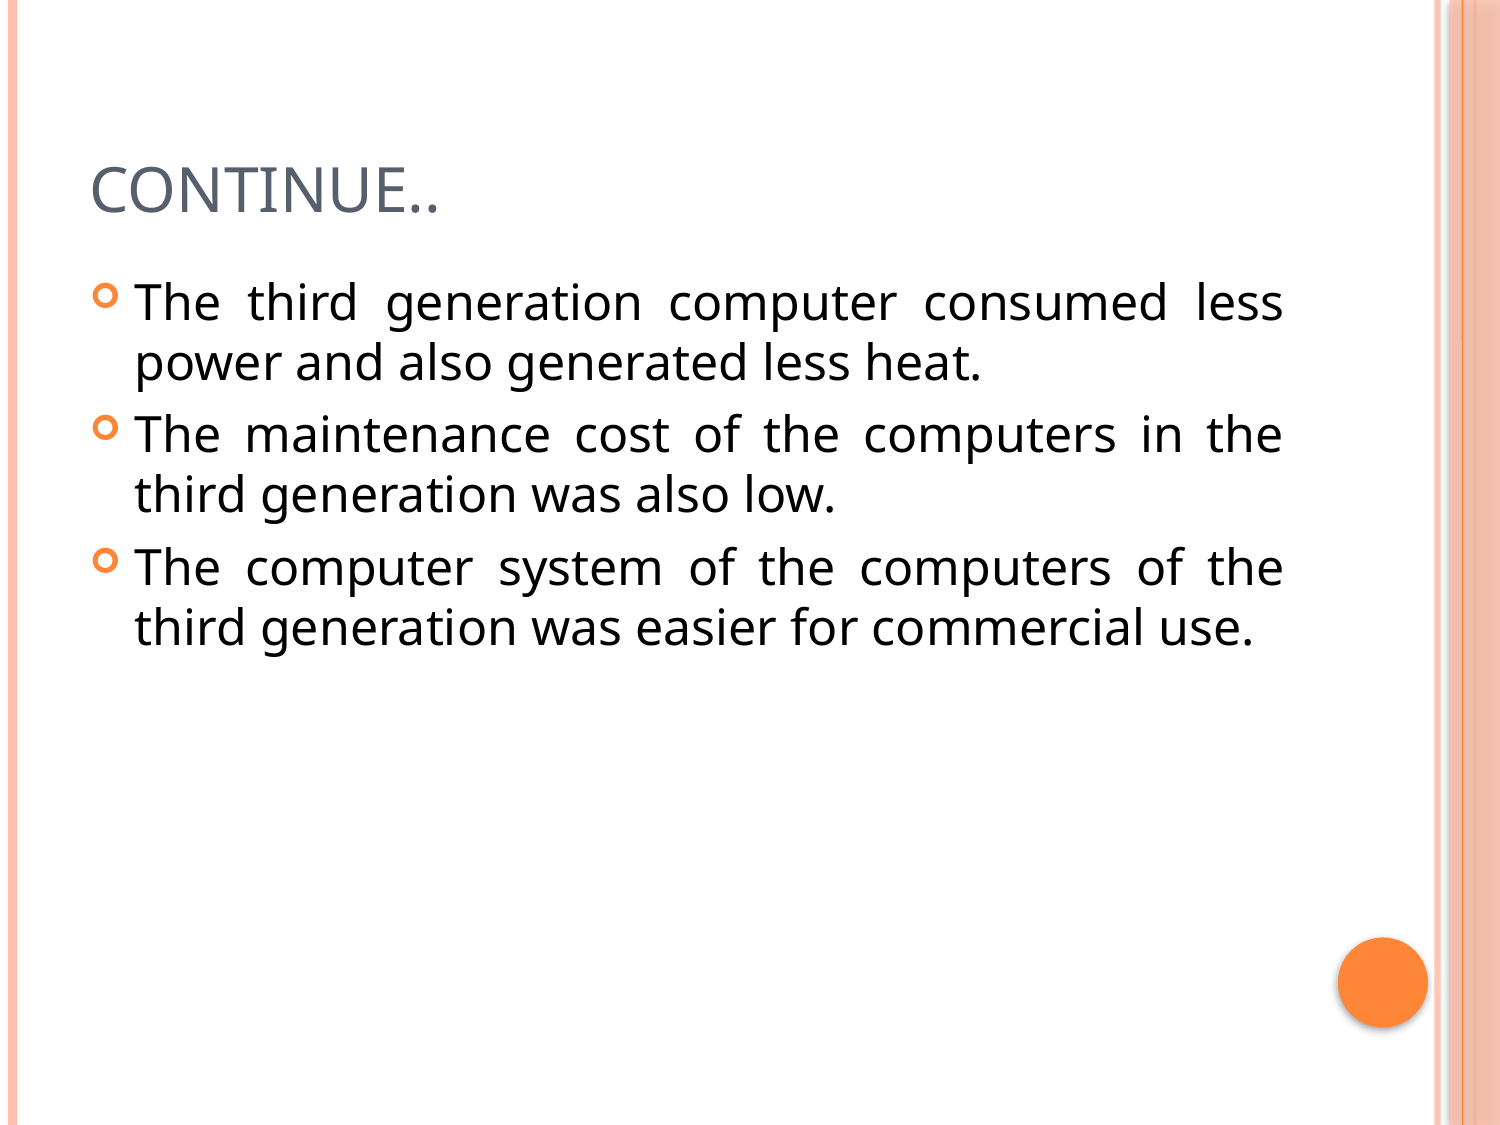

# Continue..
The third generation computer consumed less power and also generated less heat.
The maintenance cost of the computers in the third generation was also low.
The computer system of the computers of the third generation was easier for commercial use.